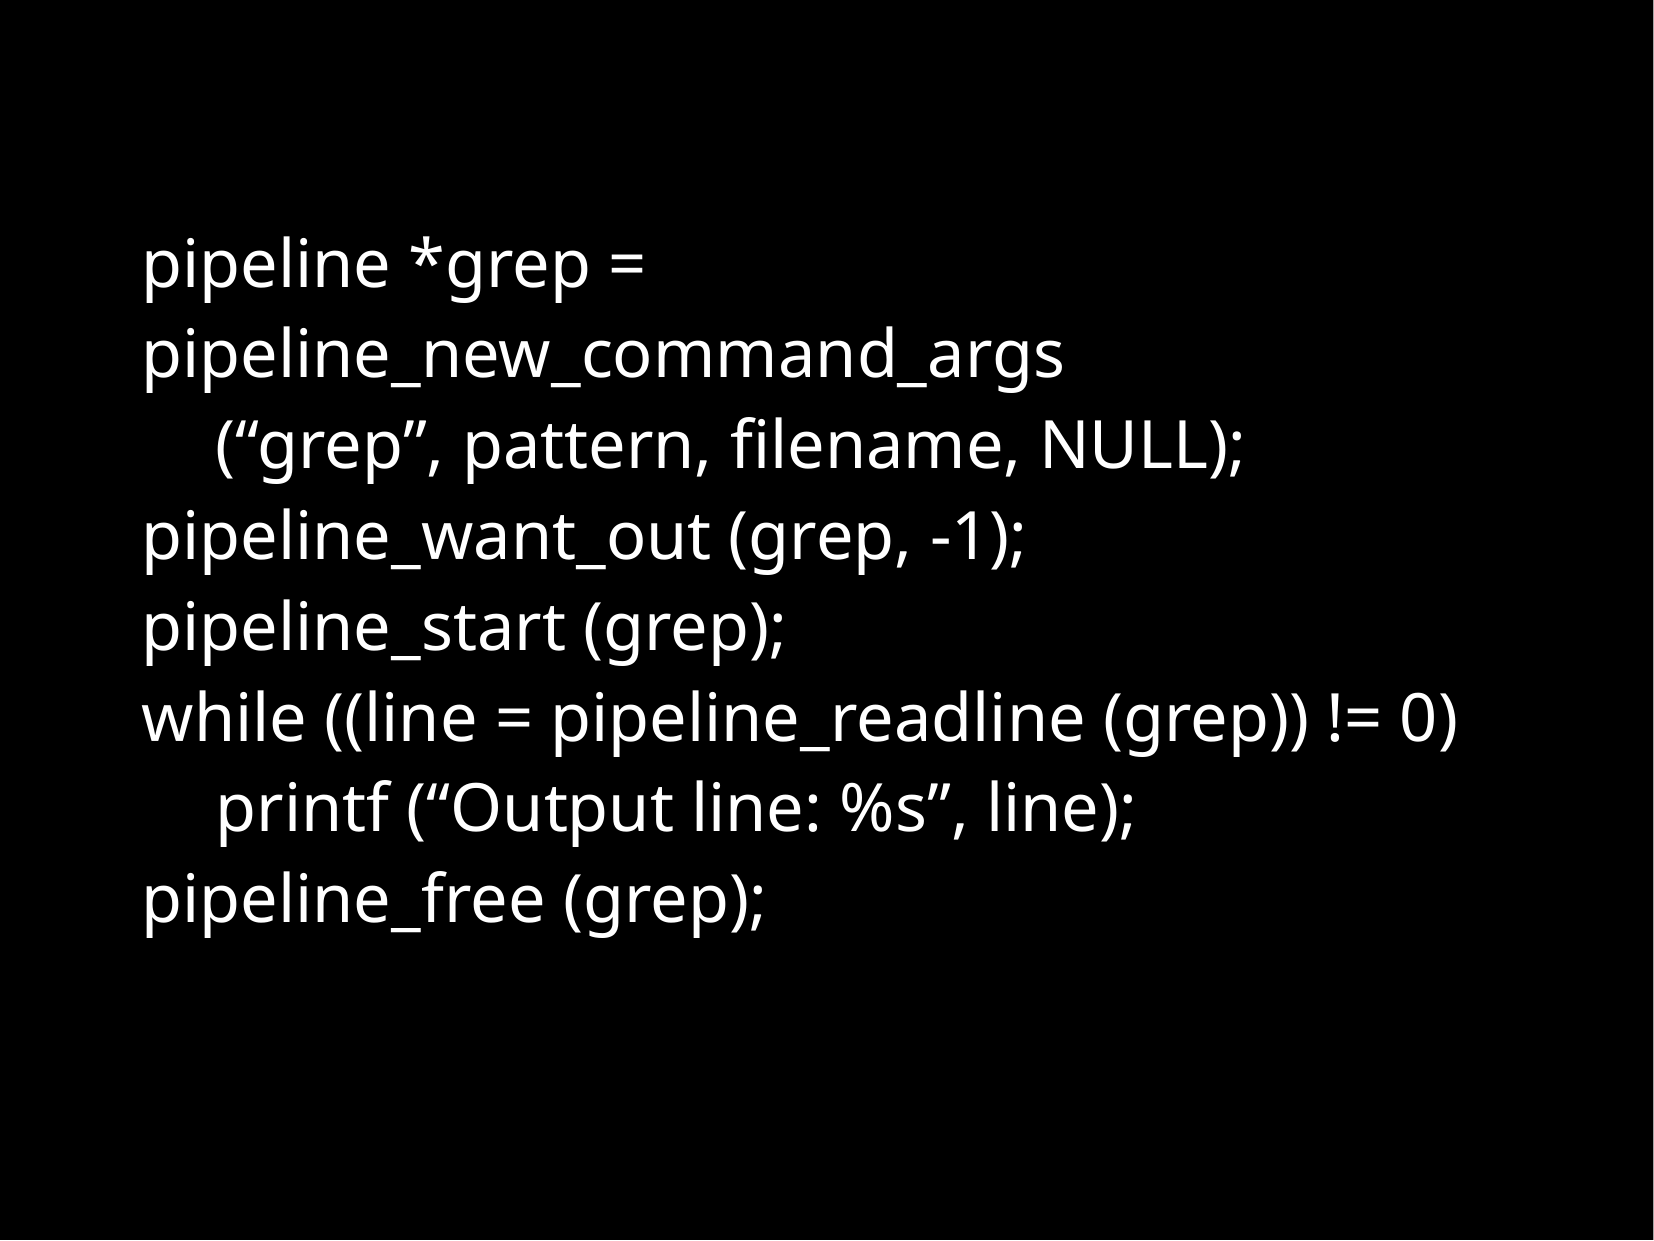

# pipeline *grep = pipeline_new_command_args
	(“grep”, pattern, filename, NULL);
pipeline_want_out (grep, -1);
pipeline_start (grep);
while ((line = pipeline_readline (grep)) != 0)
	printf (“Output line: %s”, line);
pipeline_free (grep);